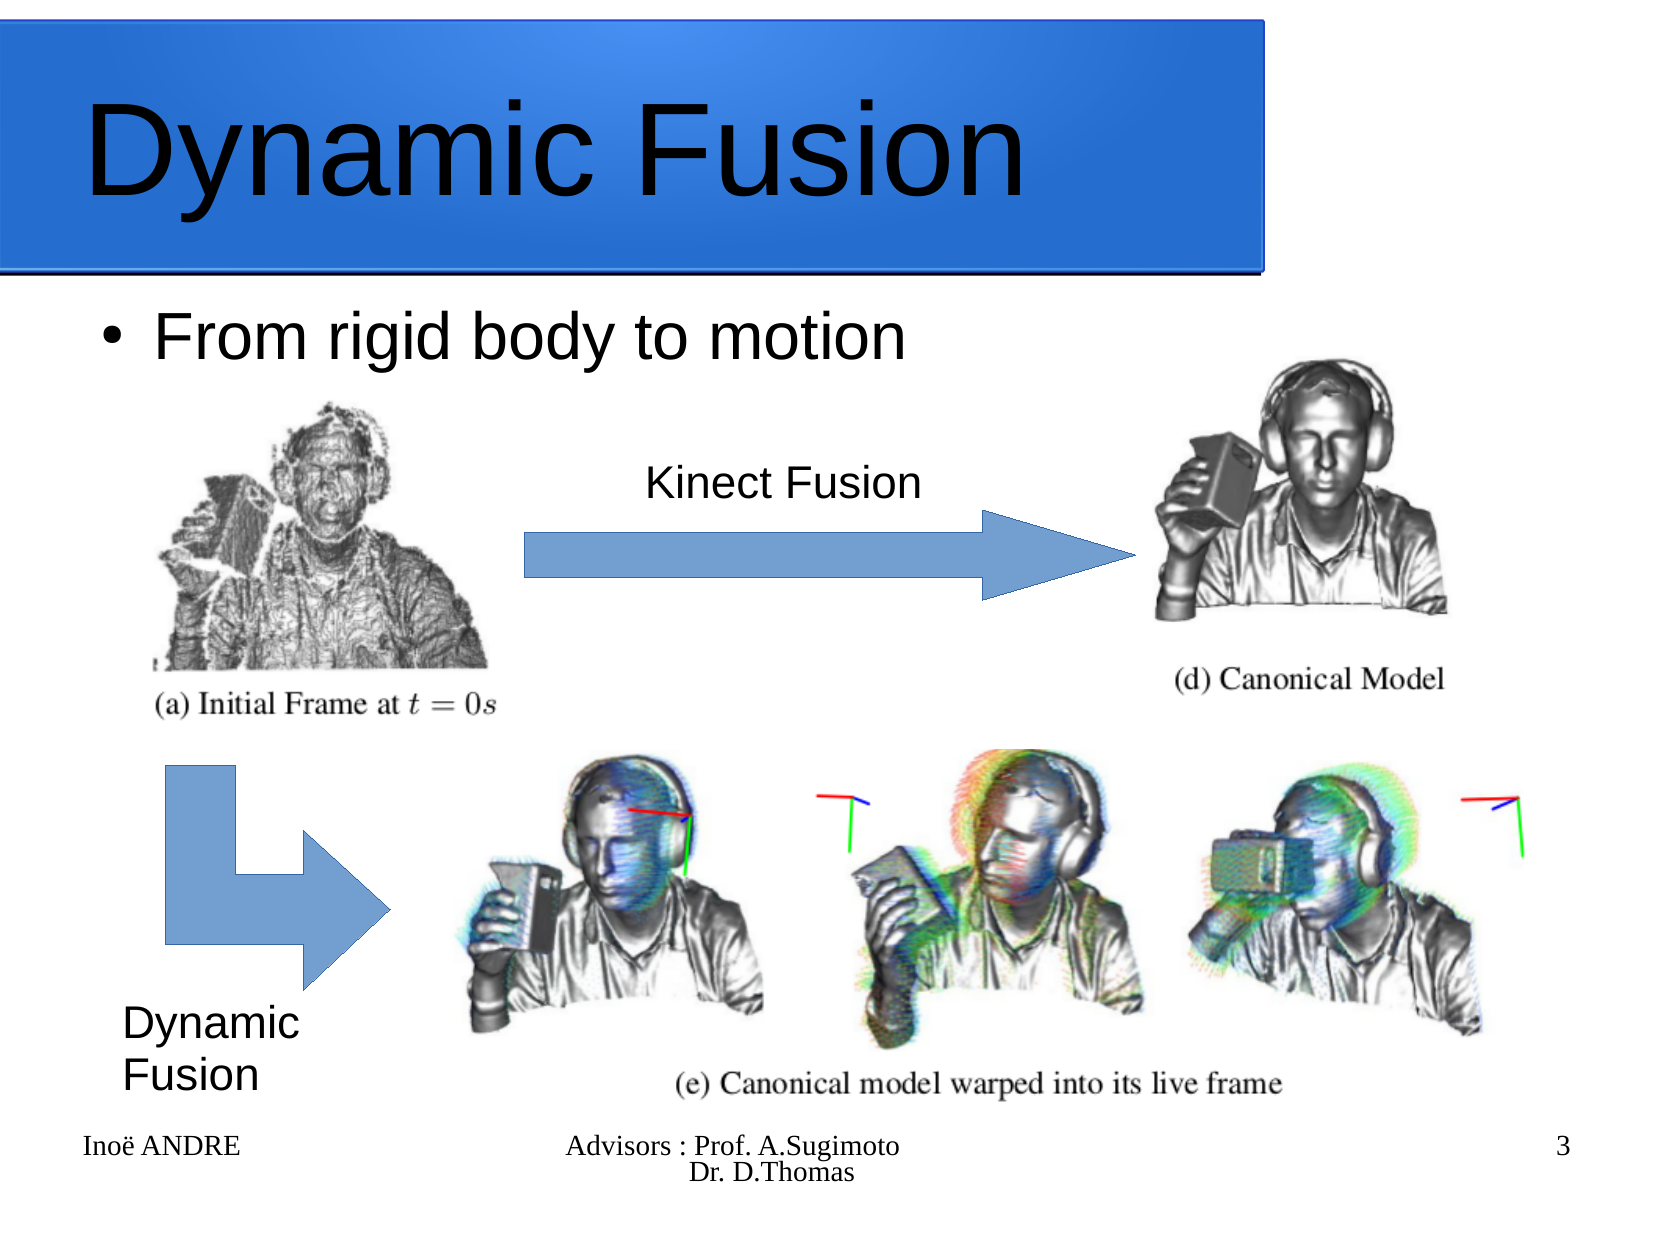

# Dynamic Fusion
From rigid body to motion
Kinect Fusion
Dynamic Fusion
Inoë ANDRE
Advisors : Prof. A.Sugimoto Dr. D.Thomas
3